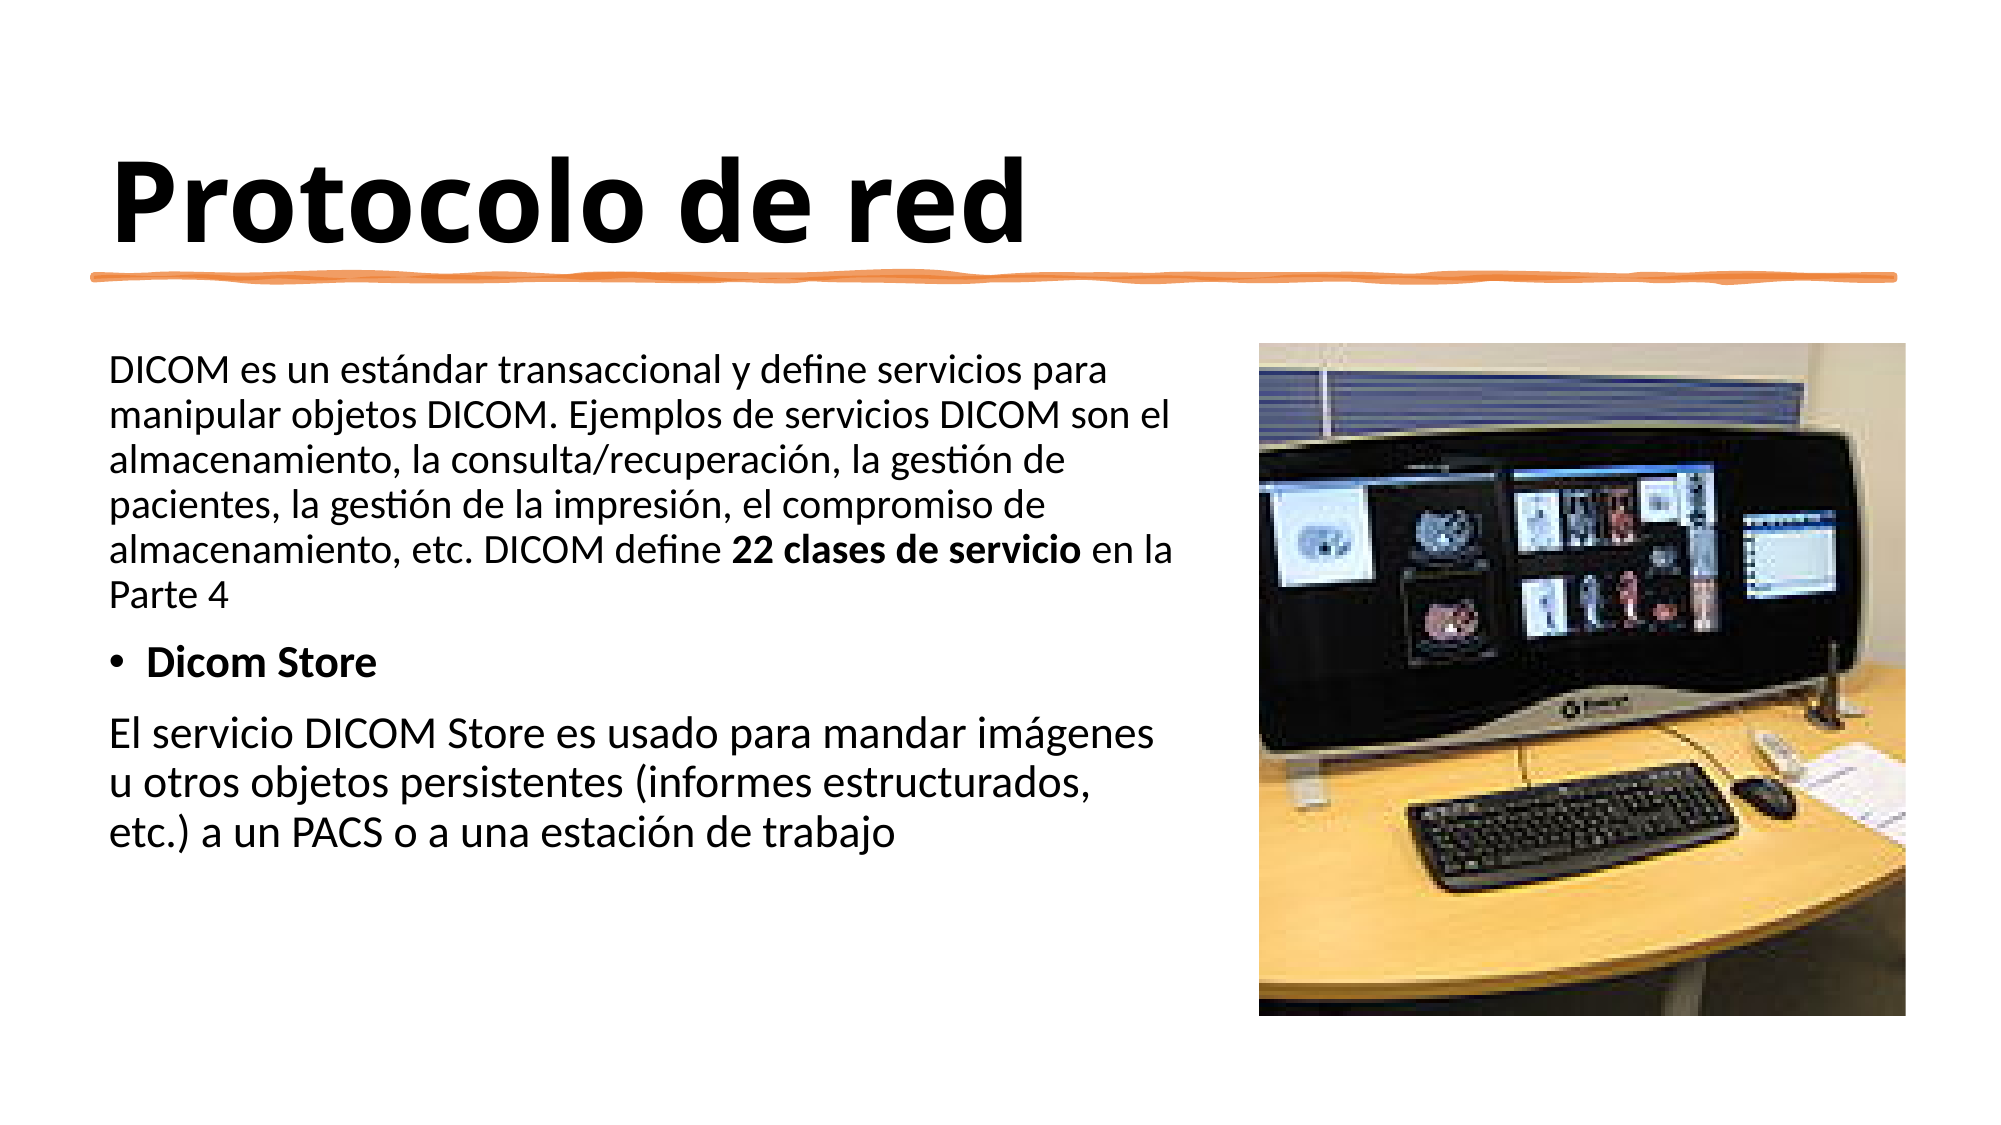

# Protocolo de red
DICOM es un estándar transaccional y define servicios para manipular objetos DICOM. Ejemplos de servicios DICOM son el almacenamiento, la consulta/recuperación, la gestión de pacientes, la gestión de la impresión, el compromiso de almacenamiento, etc. DICOM define 22 clases de servicio en la Parte 4
Dicom Store
El servicio DICOM Store es usado para mandar imágenes u otros objetos persistentes (informes estructurados, etc.) a un PACS o a una estación de trabajo